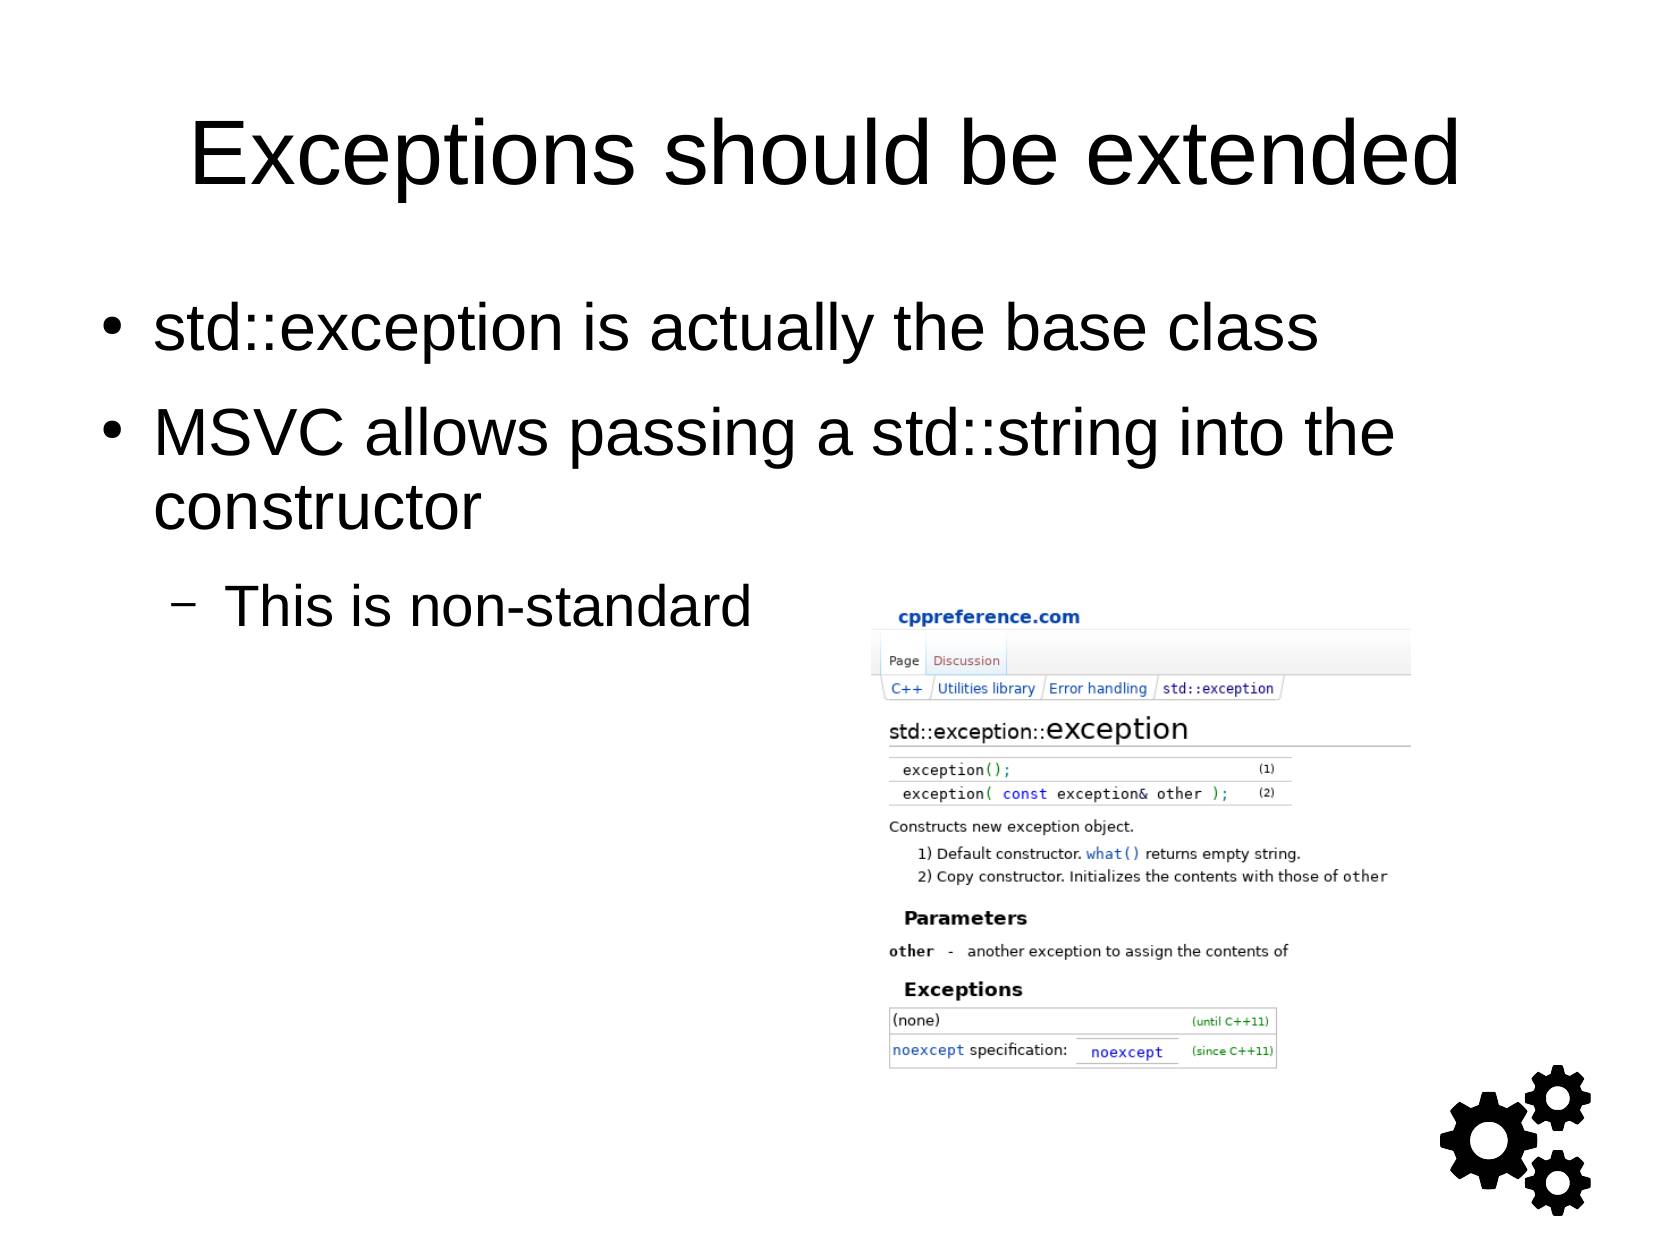

# Exceptions should be extended
std::exception is actually the base class
MSVC allows passing a std::string into the constructor
This is non-standard